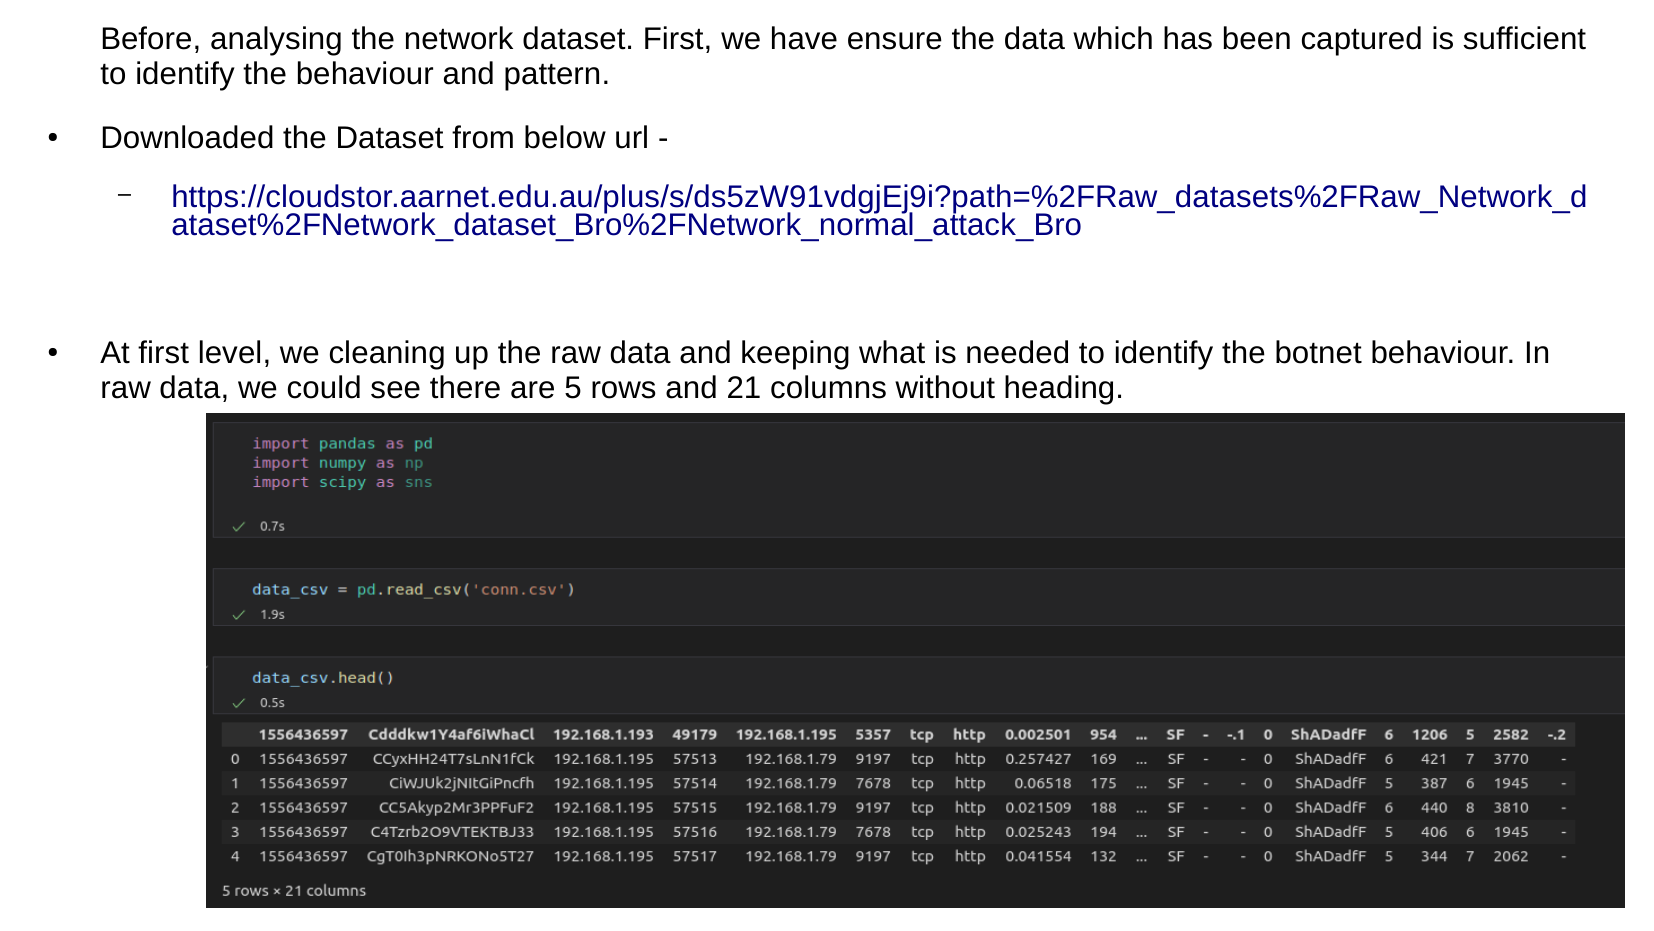

# Before, analysing the network dataset. First, we have ensure the data which has been captured is sufficient to identify the behaviour and pattern.
Downloaded the Dataset from below url -
https://cloudstor.aarnet.edu.au/plus/s/ds5zW91vdgjEj9i?path=%2FRaw_datasets%2FRaw_Network_dataset%2FNetwork_dataset_Bro%2FNetwork_normal_attack_Bro
At first level, we cleaning up the raw data and keeping what is needed to identify the botnet behaviour. In raw data, we could see there are 5 rows and 21 columns without heading.